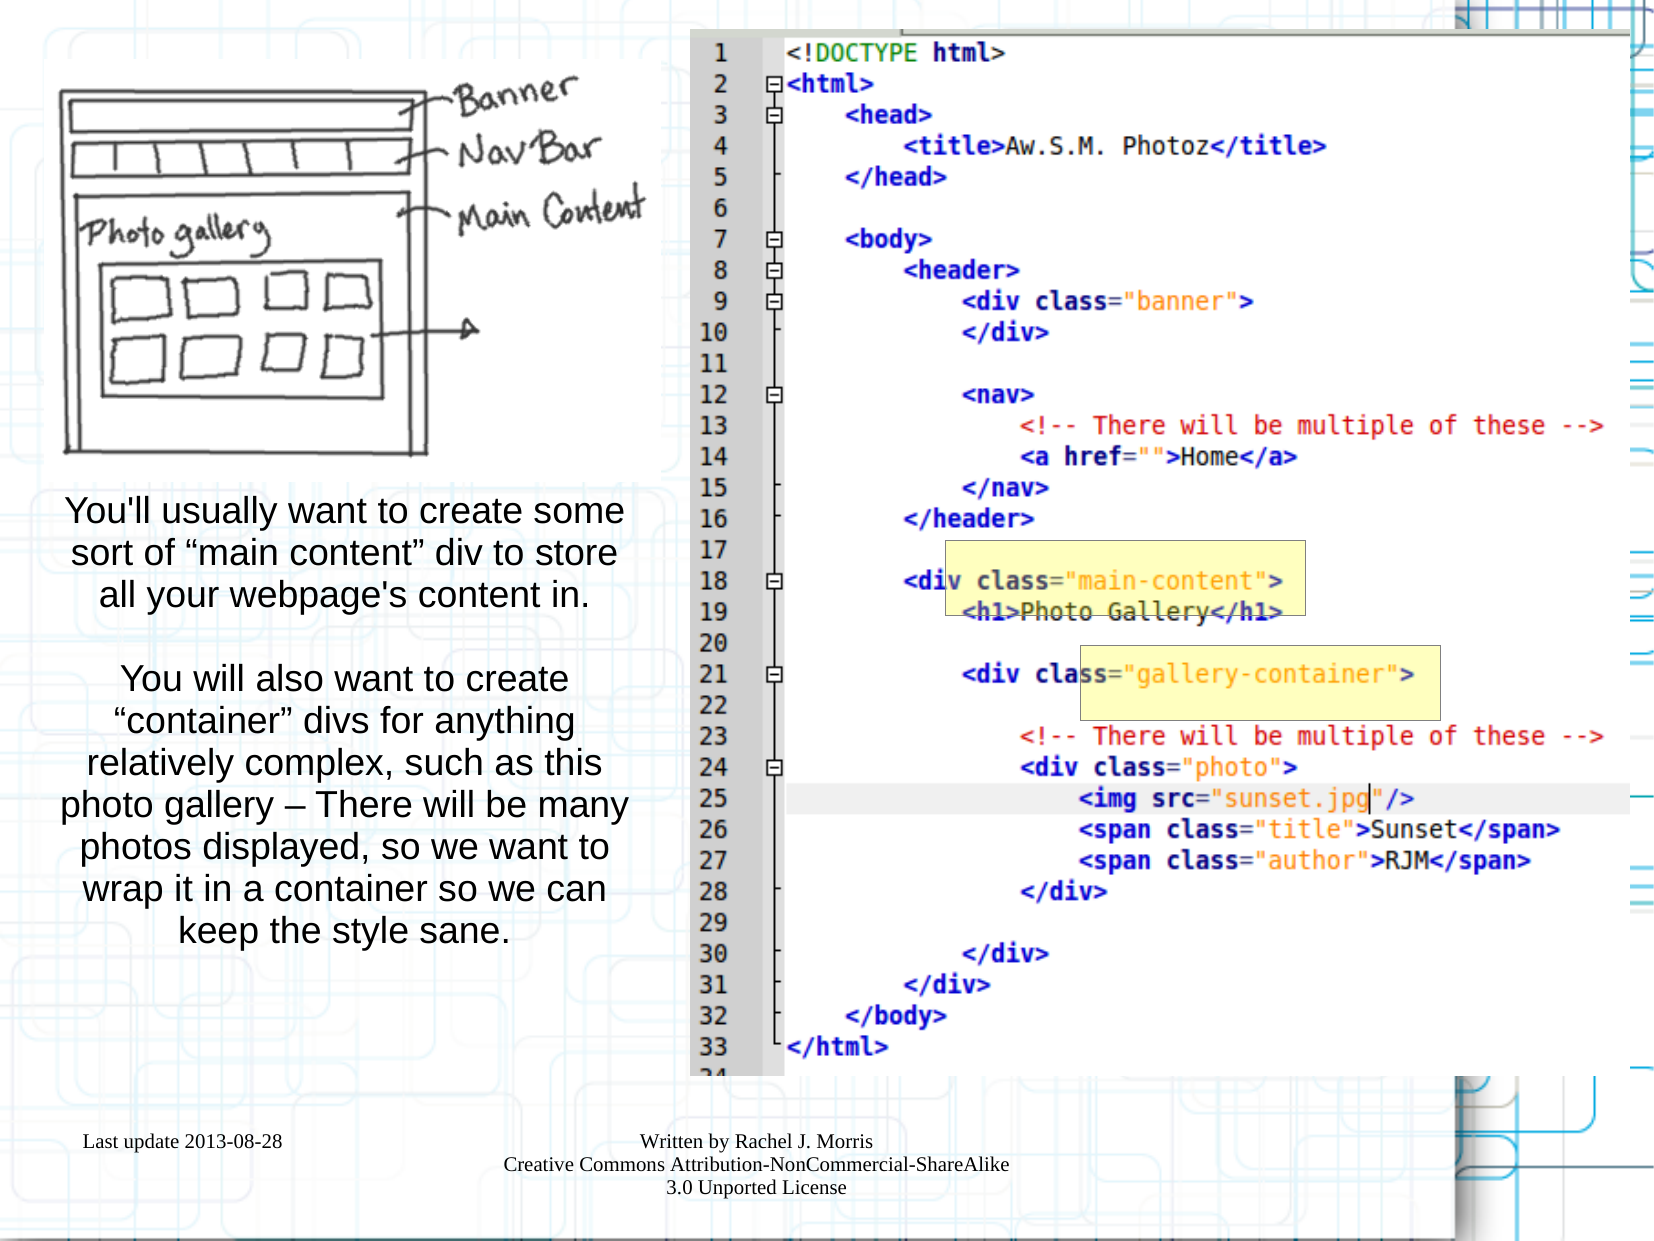

You'll usually want to create some sort of “main content” div to store all your webpage's content in.
You will also want to create “container” divs for anything relatively complex, such as this photo gallery – There will be many photos displayed, so we want to wrap it in a container so we can keep the style sane.